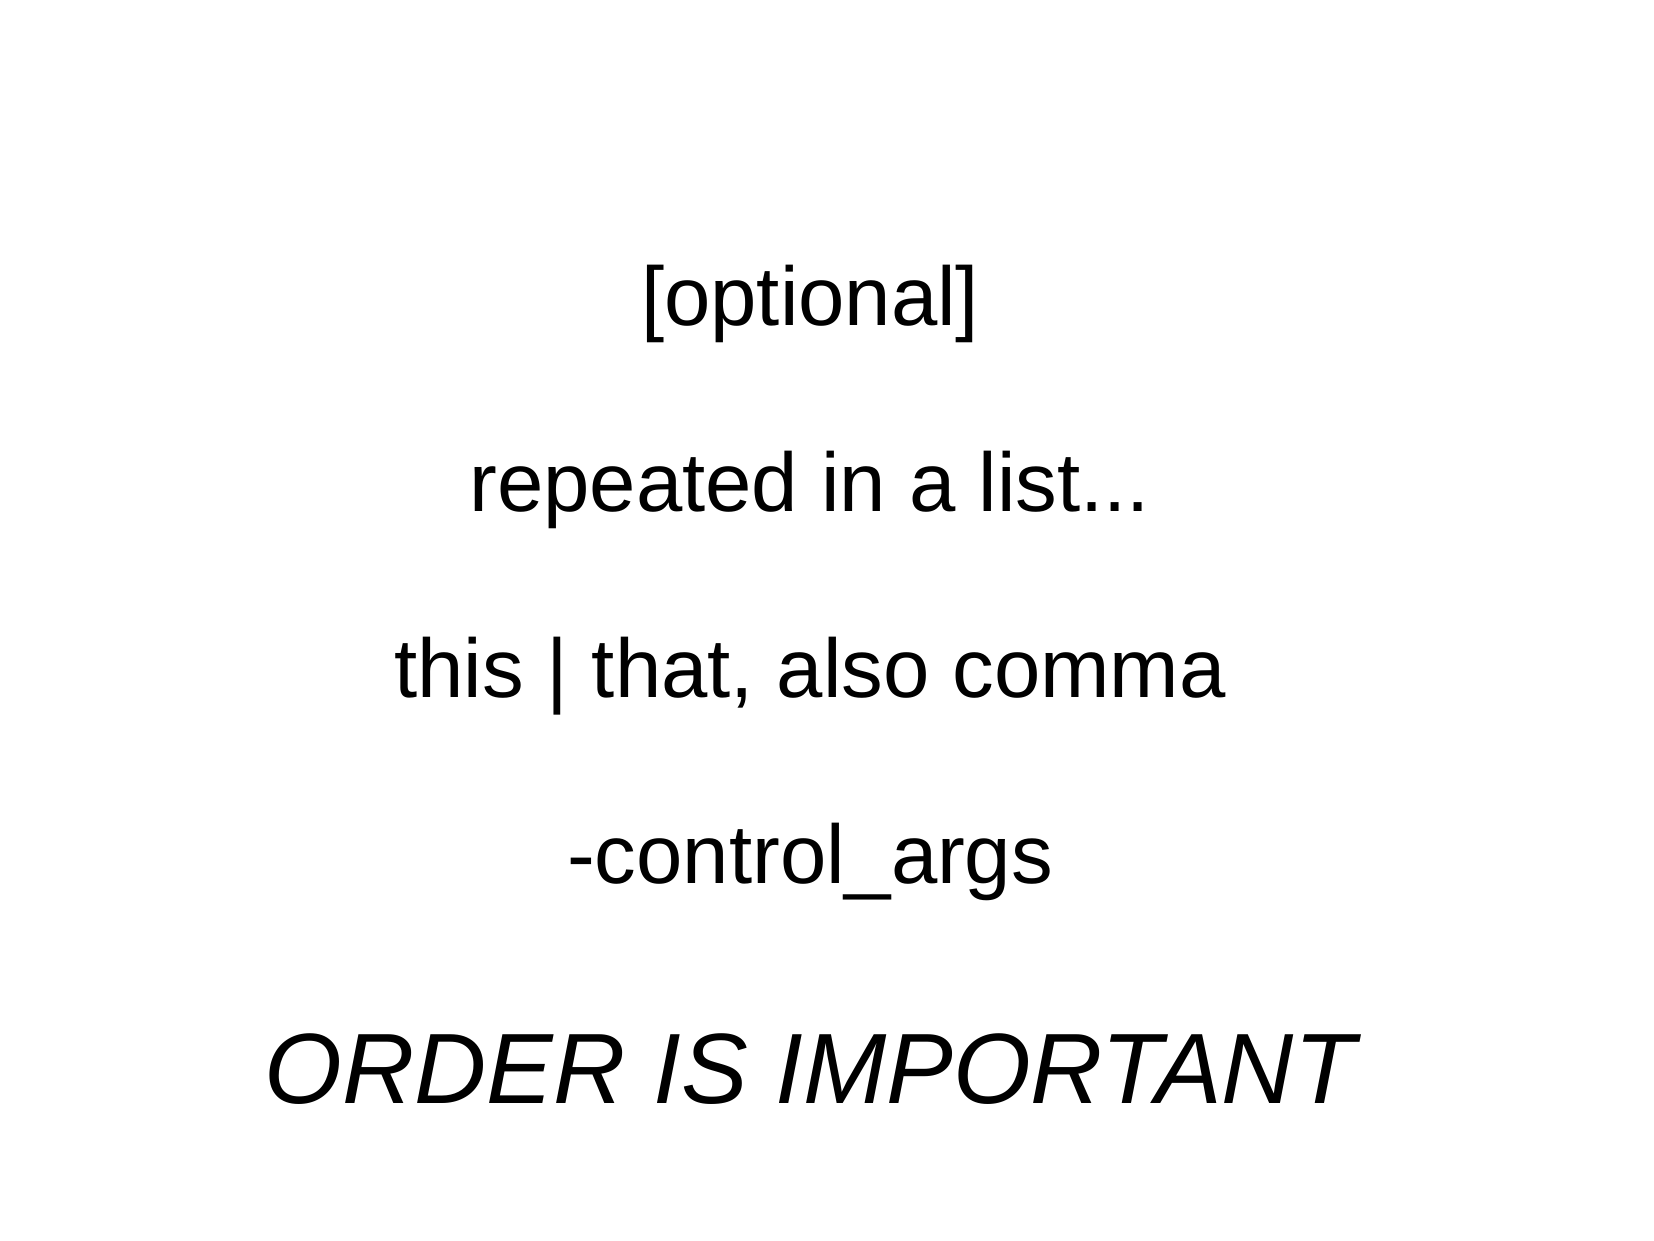

[optional]
repeated in a list...
this | that, also comma
-control_args
ORDER IS IMPORTANT